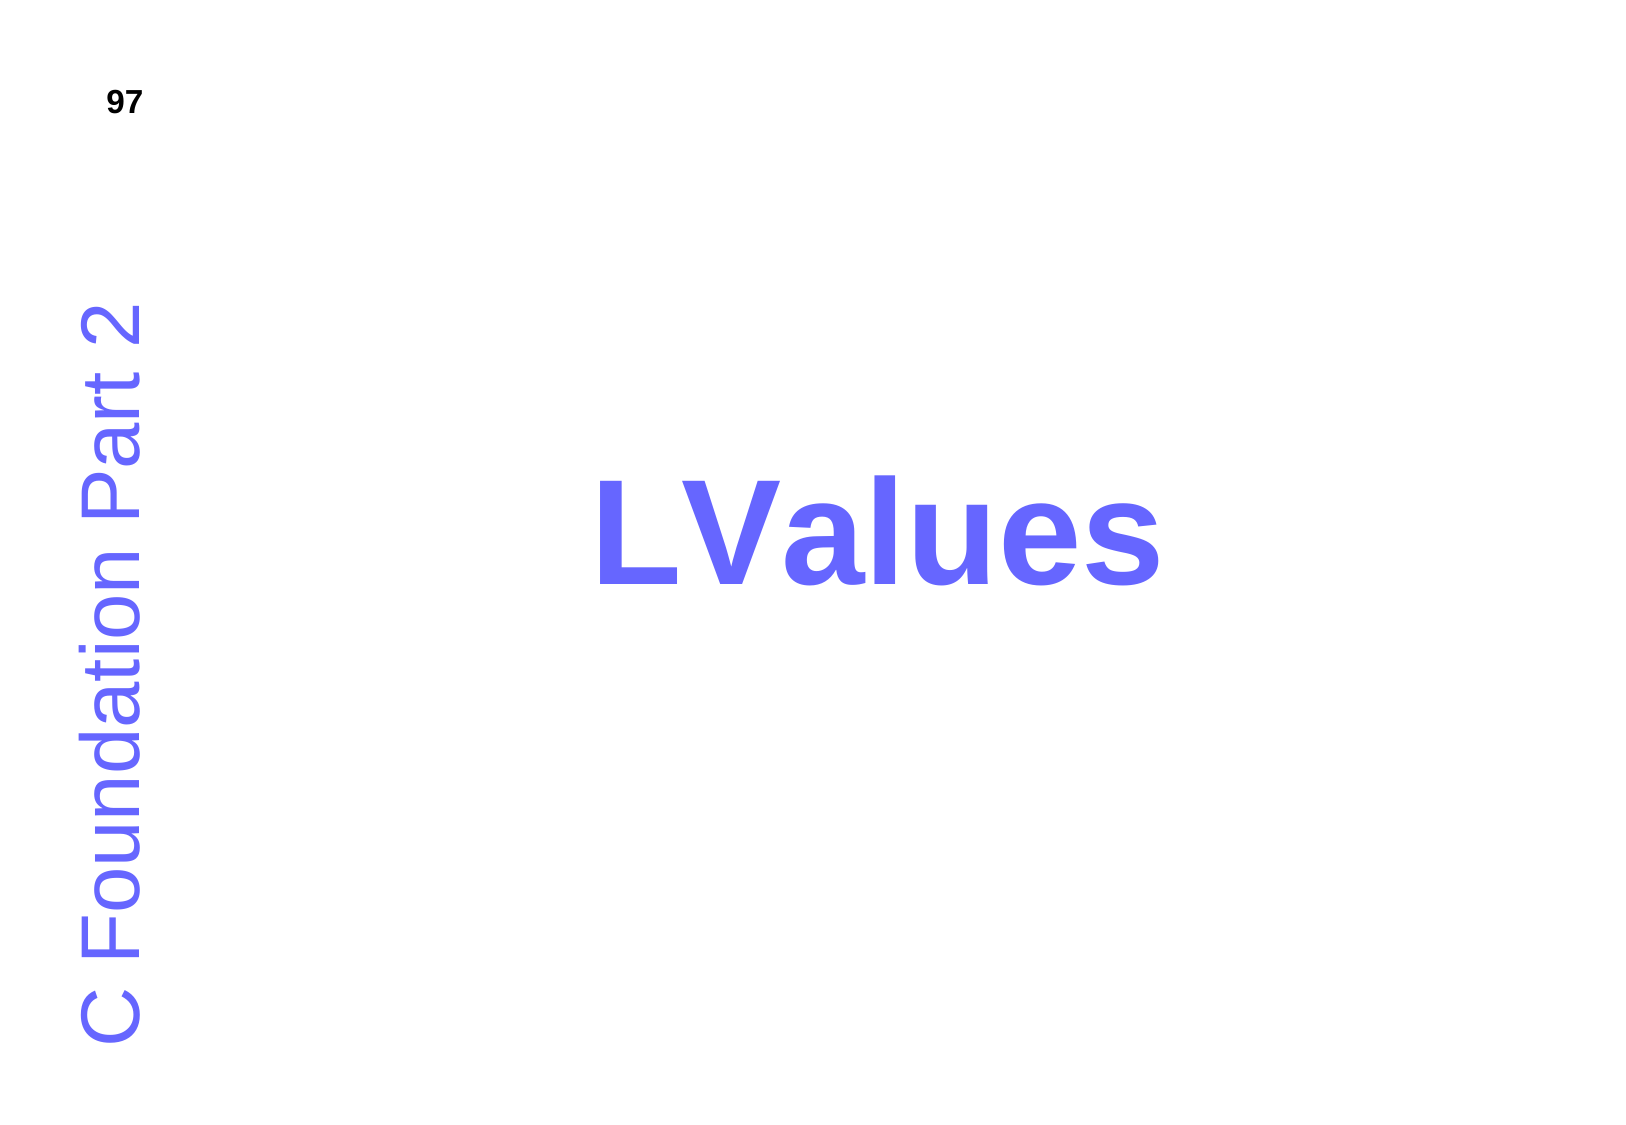

97
LValues
# C Foundation Part 2